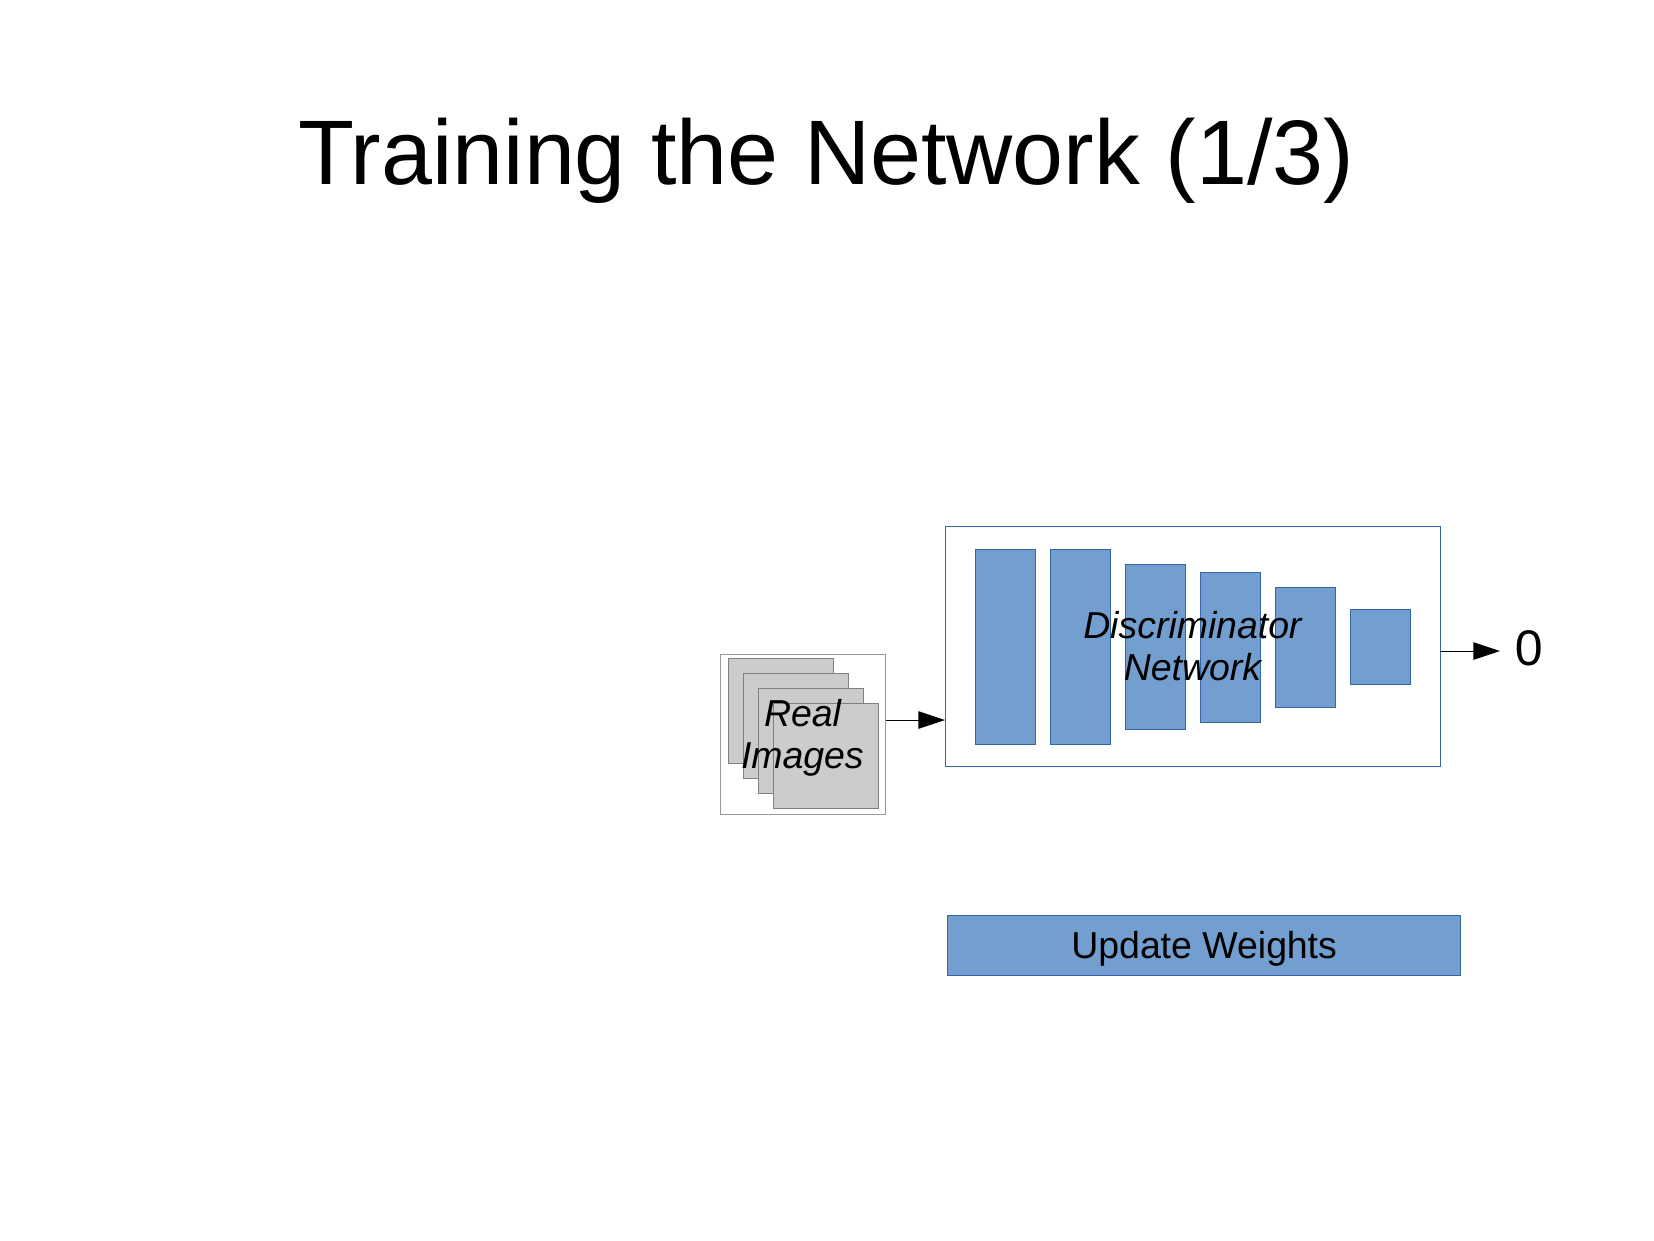

# Training the Network (1/3)
Discriminator
Network
0
Real
Images
Update Weights